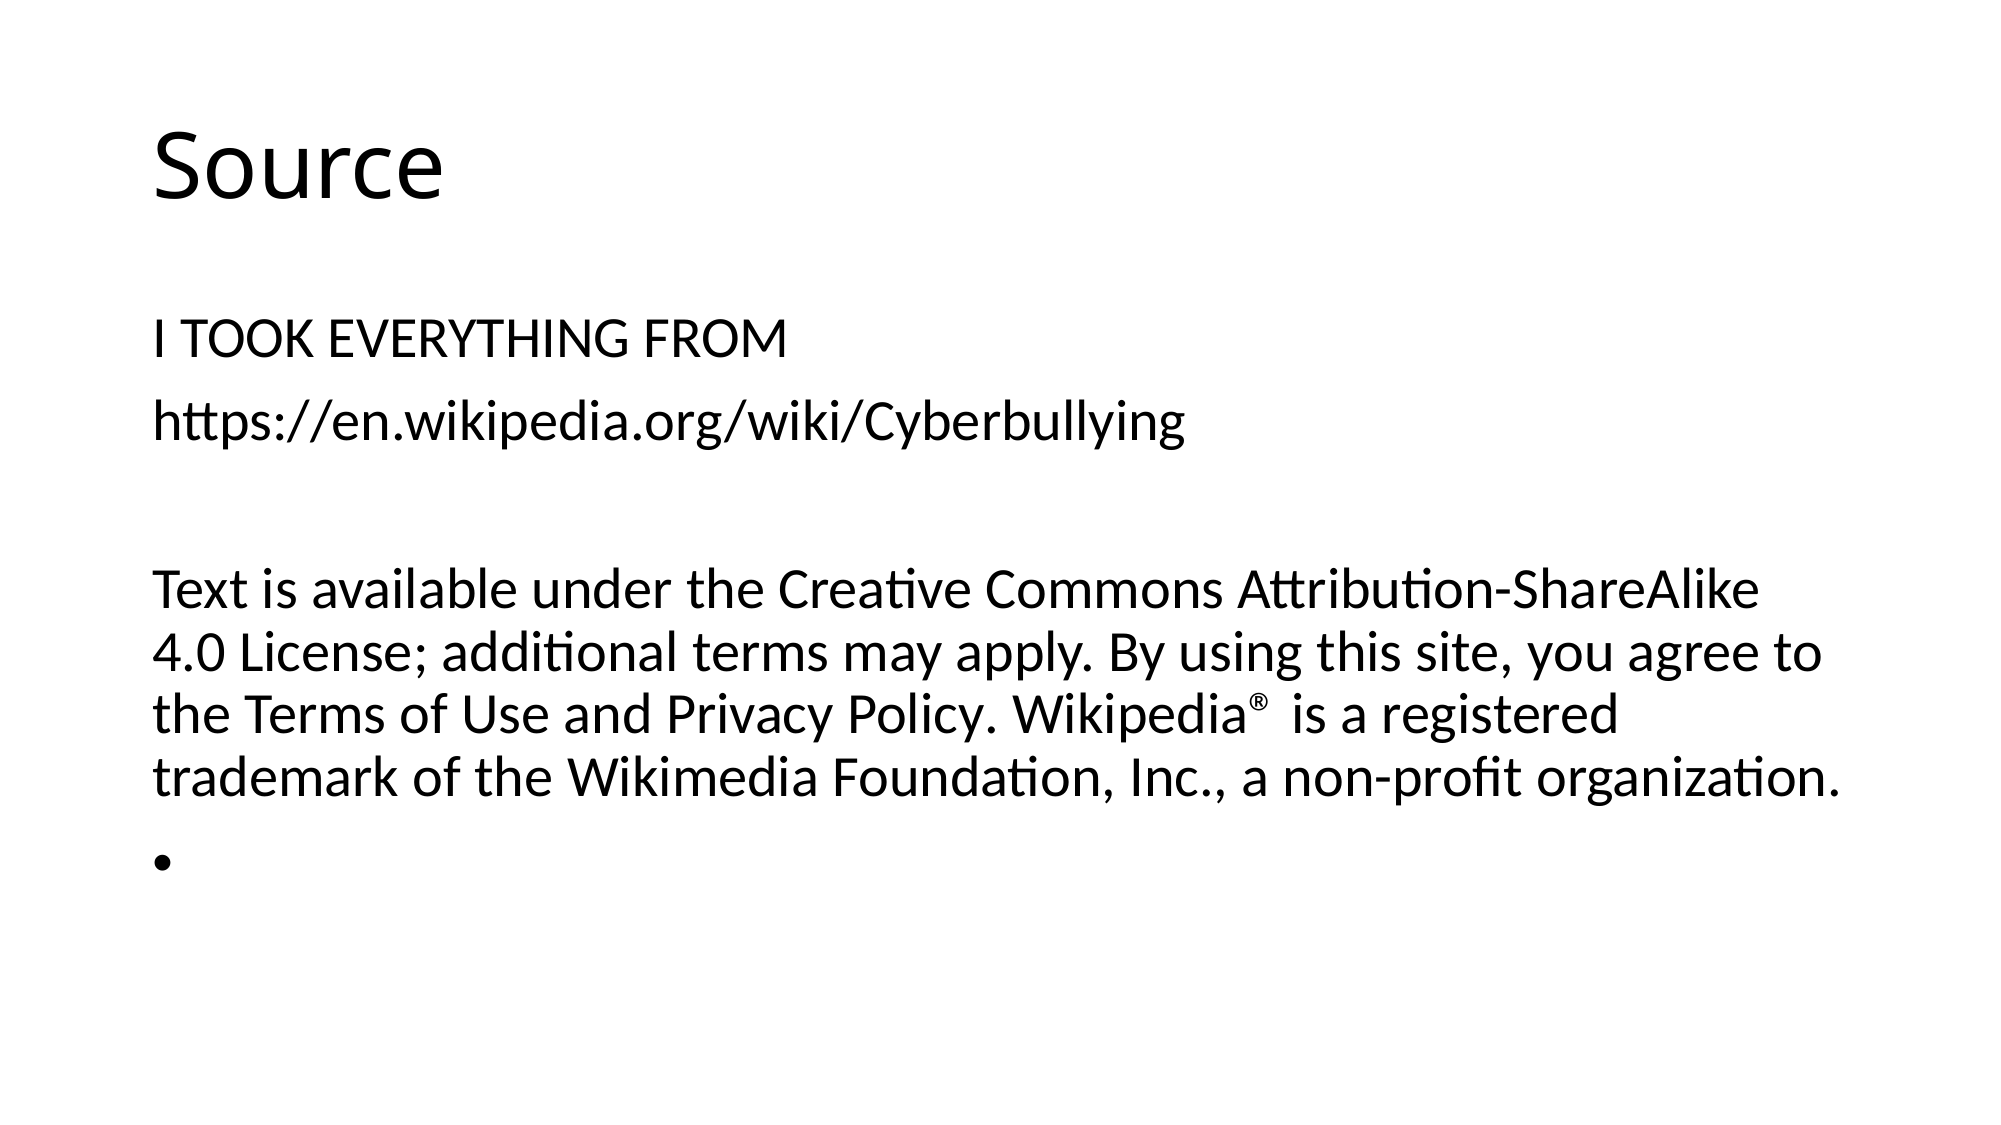

# Source
I TOOK EVERYTHING FROM
https://en.wikipedia.org/wiki/Cyberbullying
Text is available under the Creative Commons Attribution-ShareAlike4.0 License; additional terms may apply. By using this site, you agree to the Terms of Use and Privacy Policy. Wikipedia® is a registered trademark of the Wikimedia Foundation, Inc., a non-profit organization.